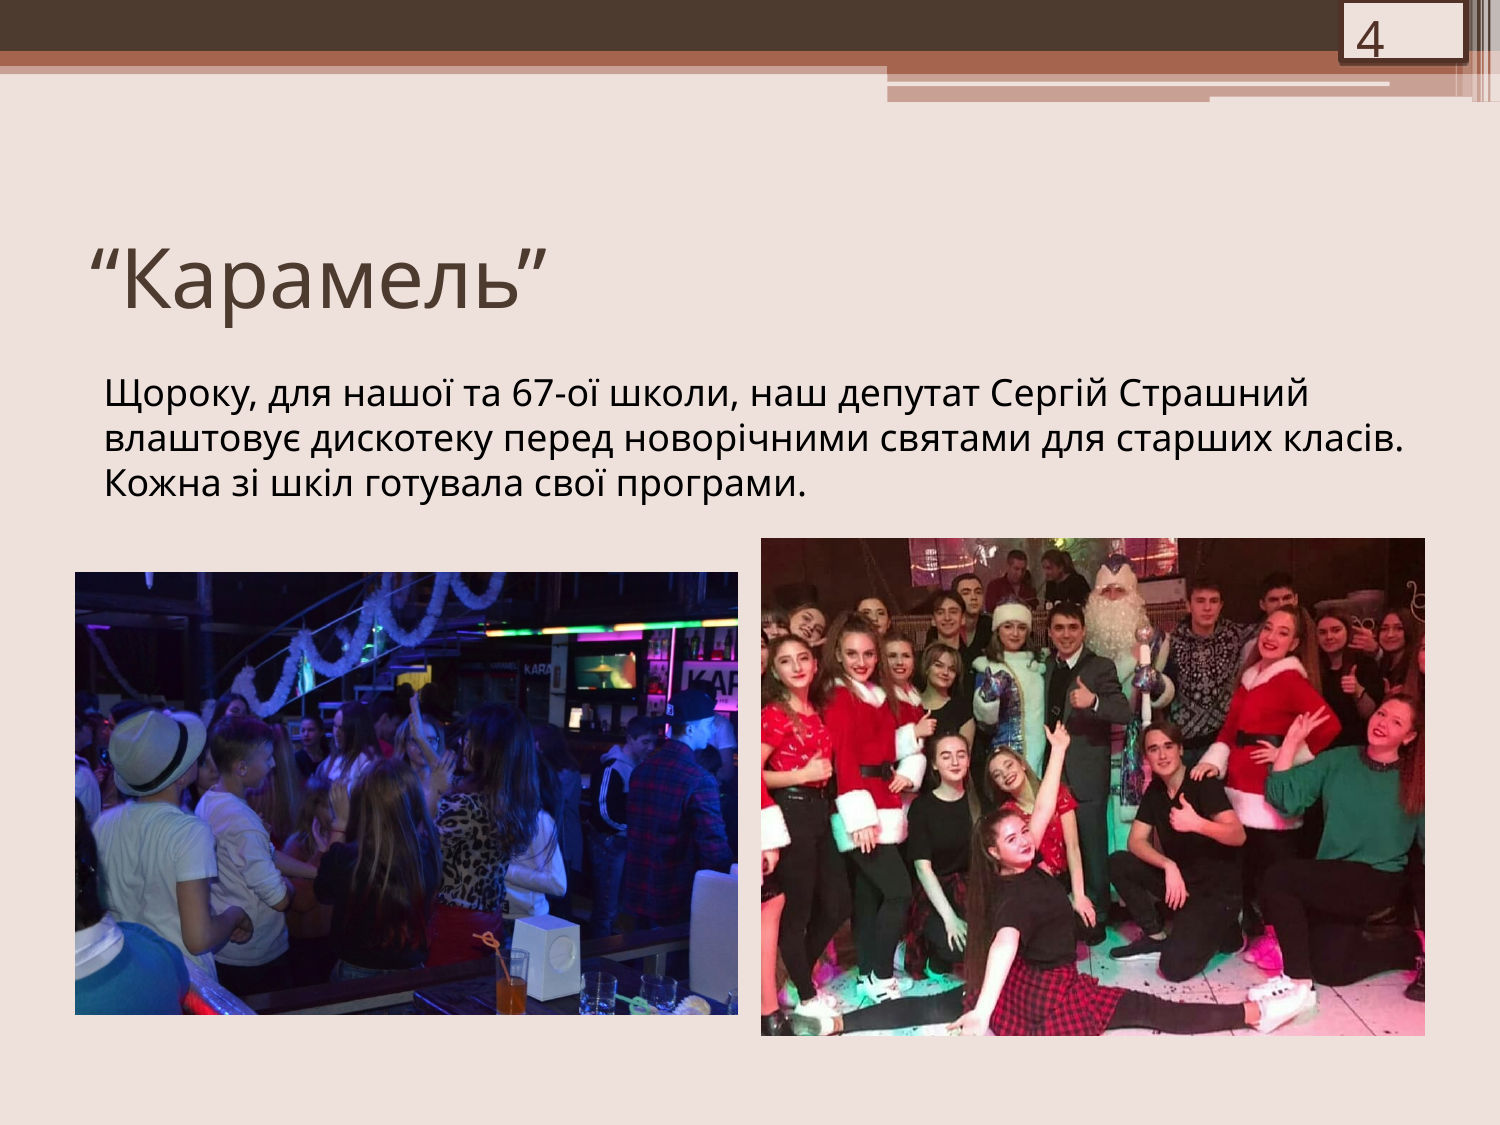

# “Карамель”
Щороку, для нашої та 67-ої школи, наш депутат Сергій Страшний влаштовує дискотеку перед новорічними святами для старших класів. Кожна зі шкіл готувала свої програми.